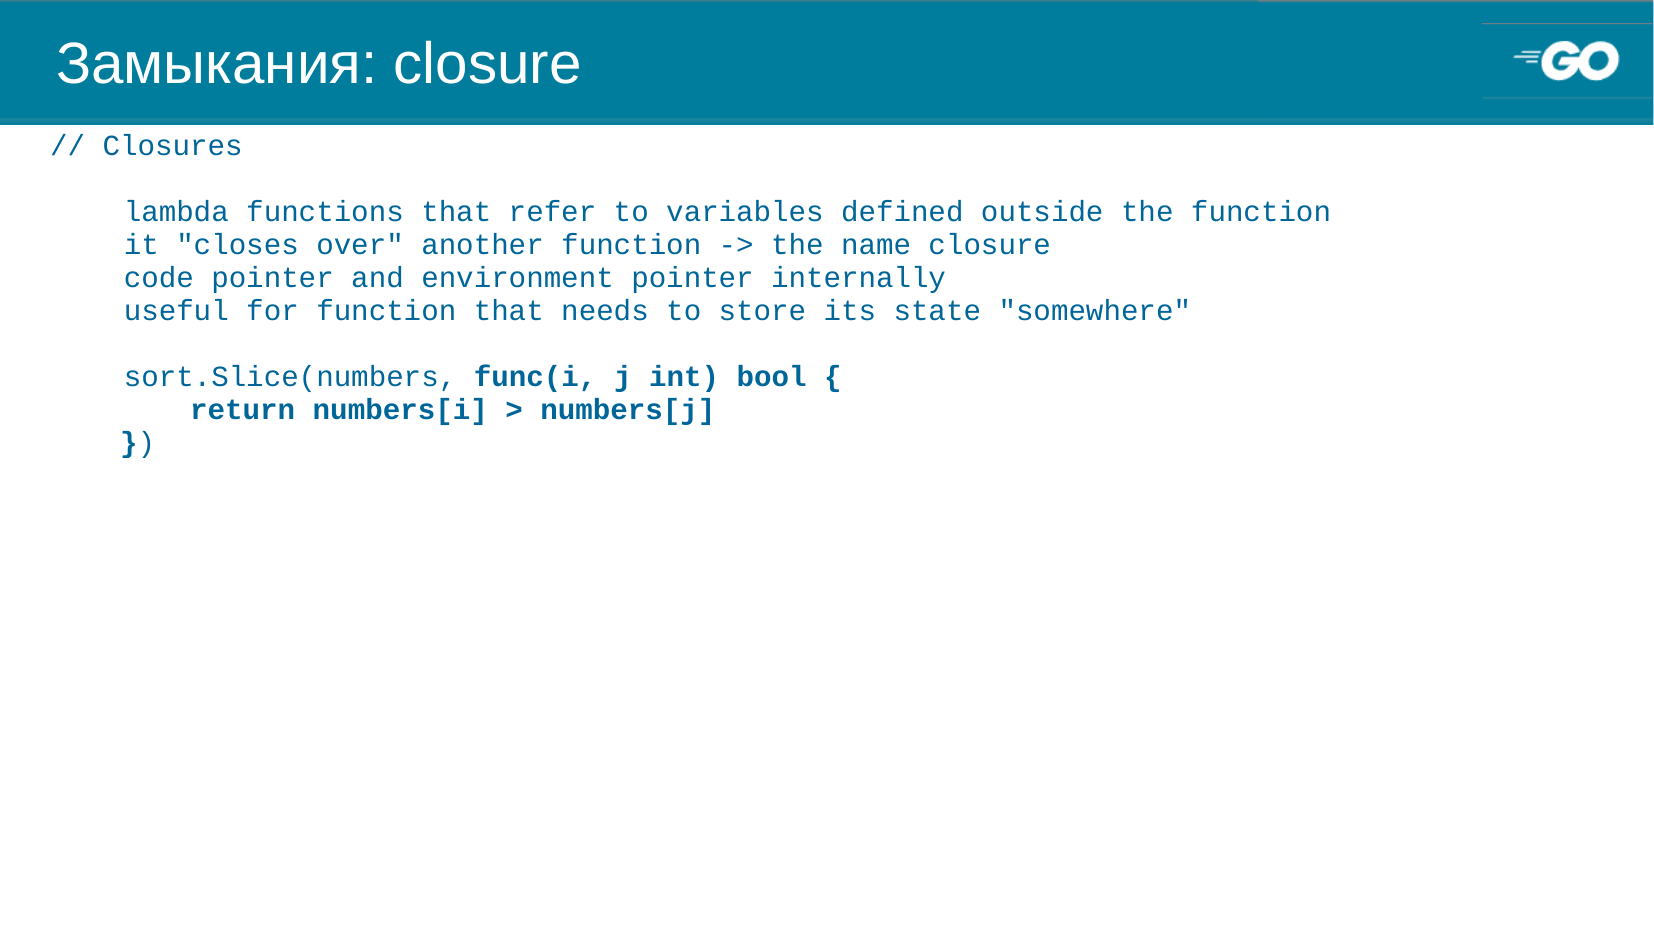

Замыкания: closure
// Closures
	lambda functions that refer to variables defined outside the function
	it "closes over" another function -> the name closure
	code pointer and environment pointer internally
	useful for function that needs to store its state "somewhere"
	sort.Slice(numbers, func(i, j int) bool {
 return numbers[i] > numbers[j]
 })